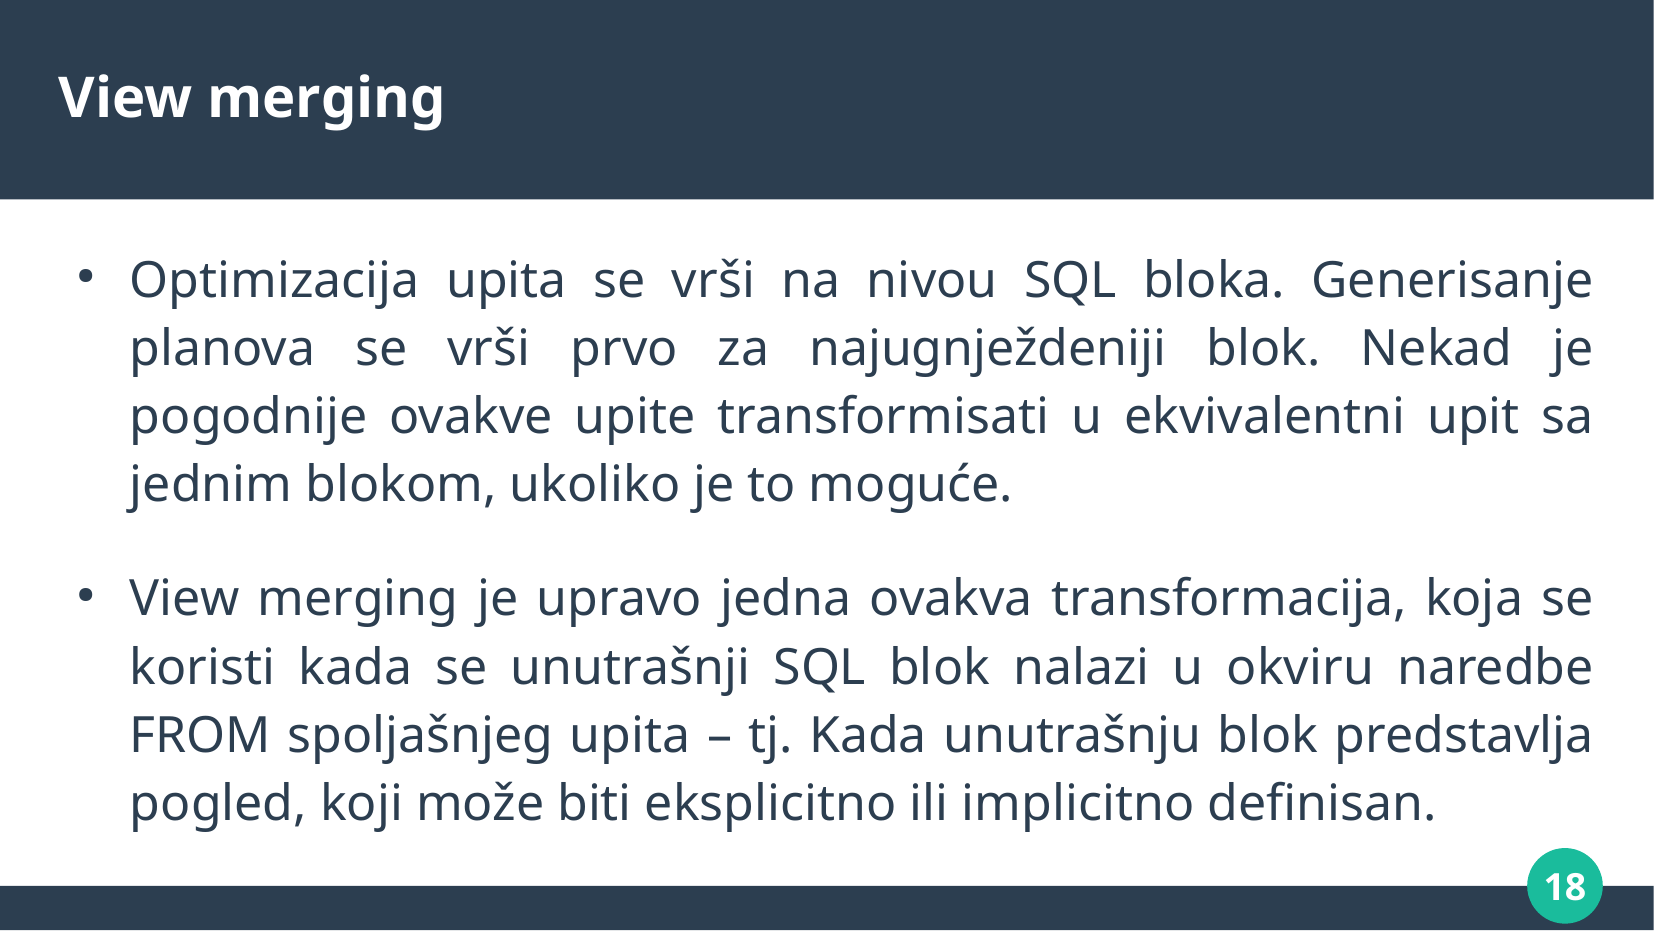

# View merging
Optimizacija upita se vrši na nivou SQL bloka. Generisanje planova se vrši prvo za najugnježdeniji blok. Nekad je pogodnije ovakve upite transformisati u ekvivalentni upit sa jednim blokom, ukoliko je to moguće.
View merging je upravo jedna ovakva transformacija, koja se koristi kada se unutrašnji SQL blok nalazi u okviru naredbe FROM spoljašnjeg upita – tj. Kada unutrašnju blok predstavlja pogled, koji može biti eksplicitno ili implicitno definisan.